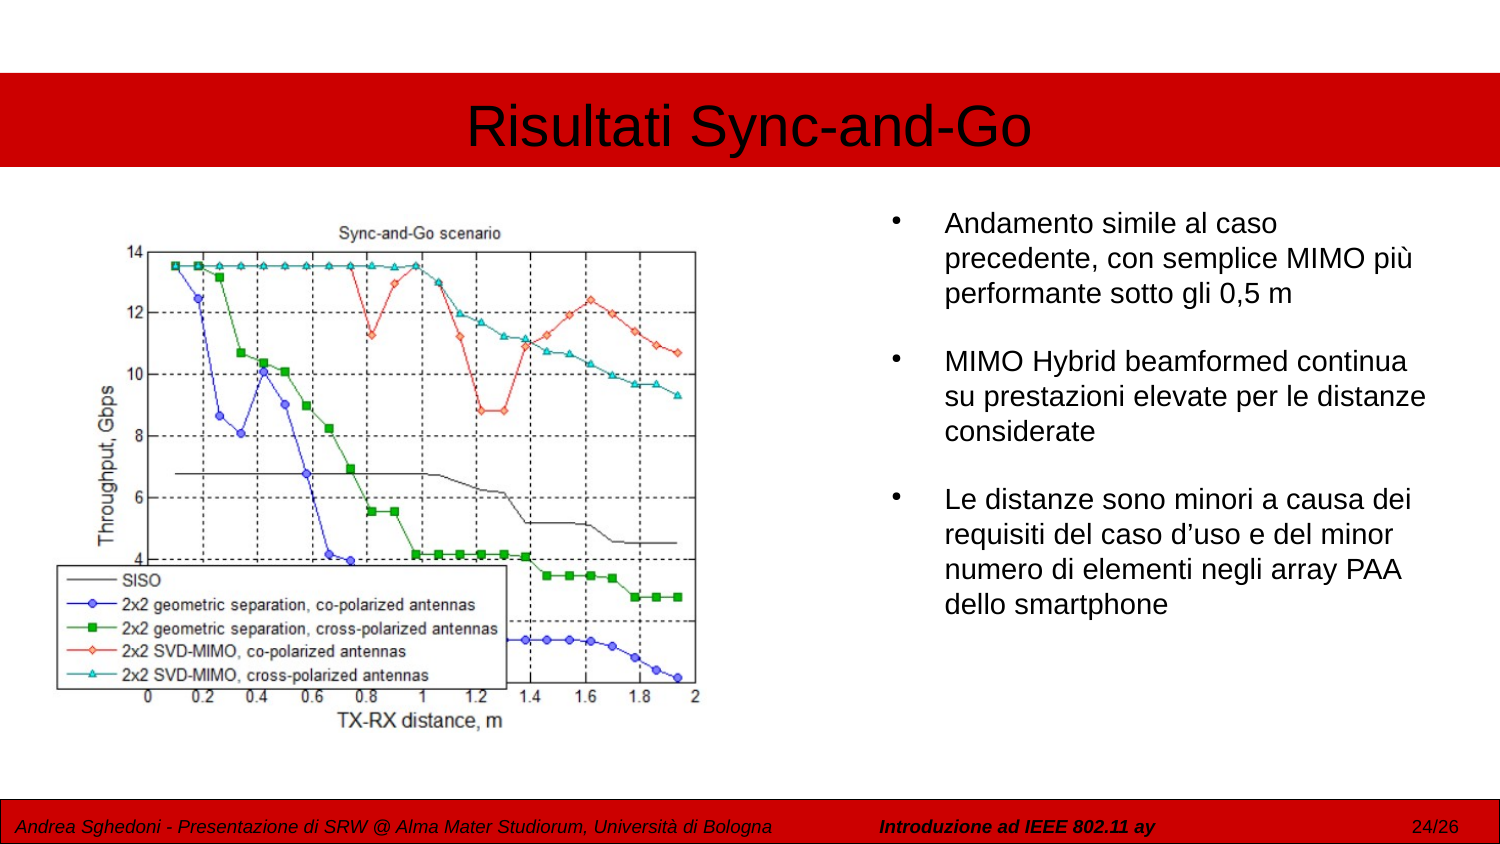

# Risultati Sync-and-Go
Andamento simile al caso precedente, con semplice MIMO più performante sotto gli 0,5 m
MIMO Hybrid beamformed continua su prestazioni elevate per le distanze considerate
Le distanze sono minori a causa dei requisiti del caso d’uso e del minor numero di elementi negli array PAA dello smartphone
Andrea Sghedoni - Presentazione di SRW @ Alma Mater Studiorum, Università di Bologna 	 Introduzione ad IEEE 802.11 ay 		 24/26